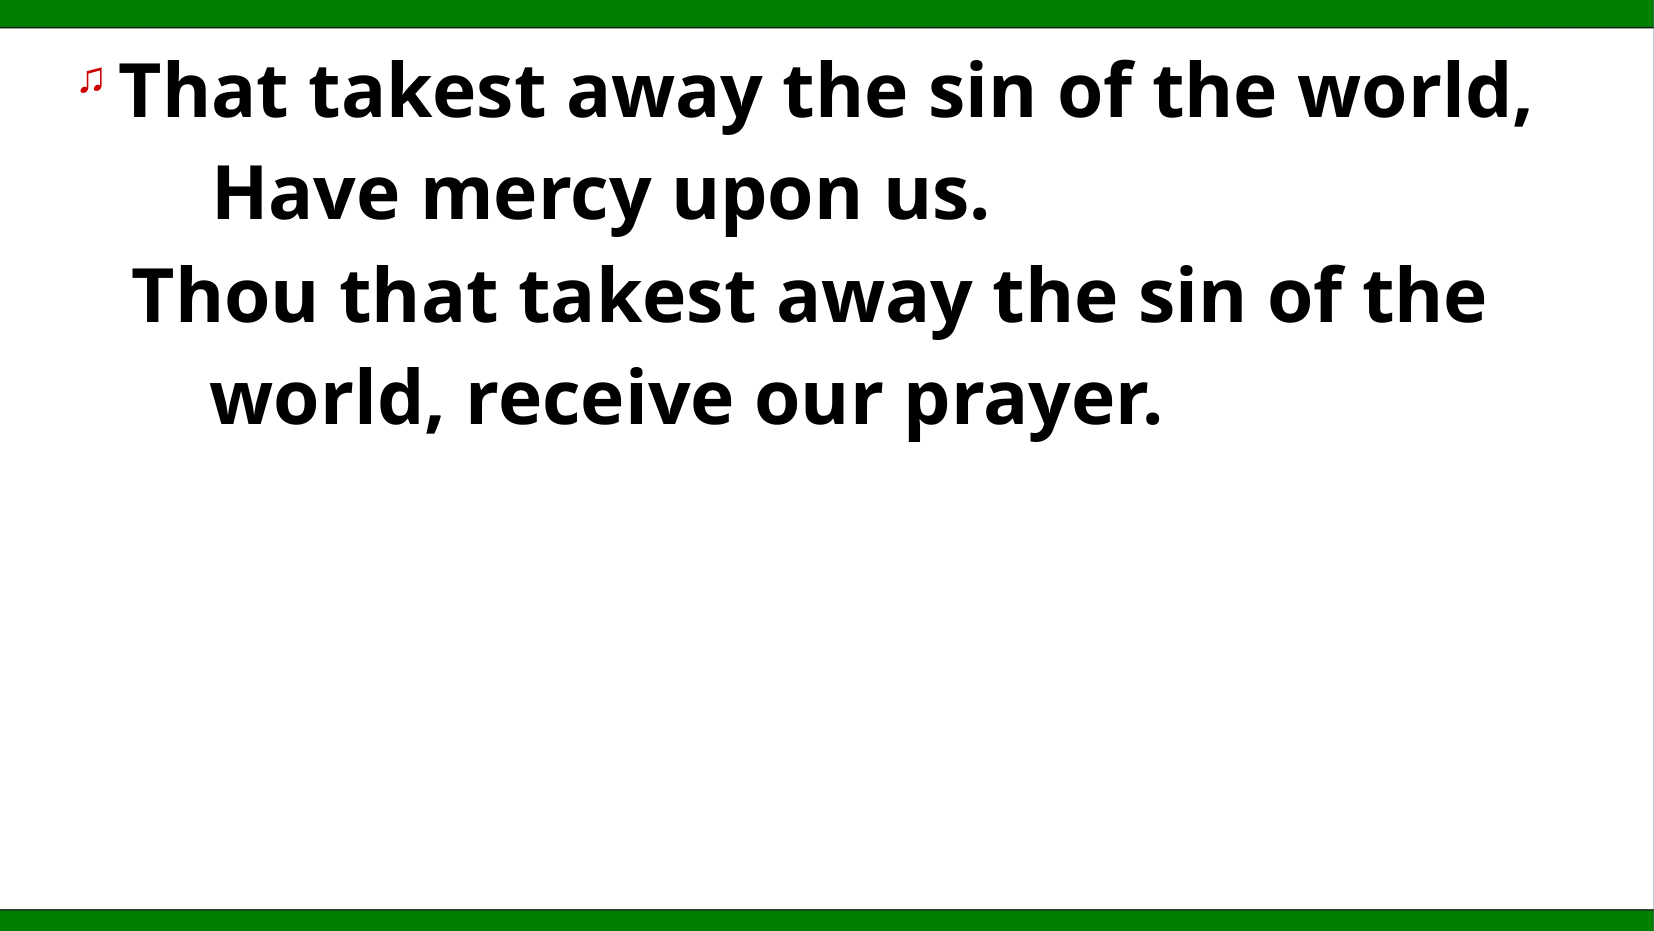

♫ That takest away the sin of the world,
 Have mercy upon us.
 Thou that takest away the sin of the
 world, receive our prayer.